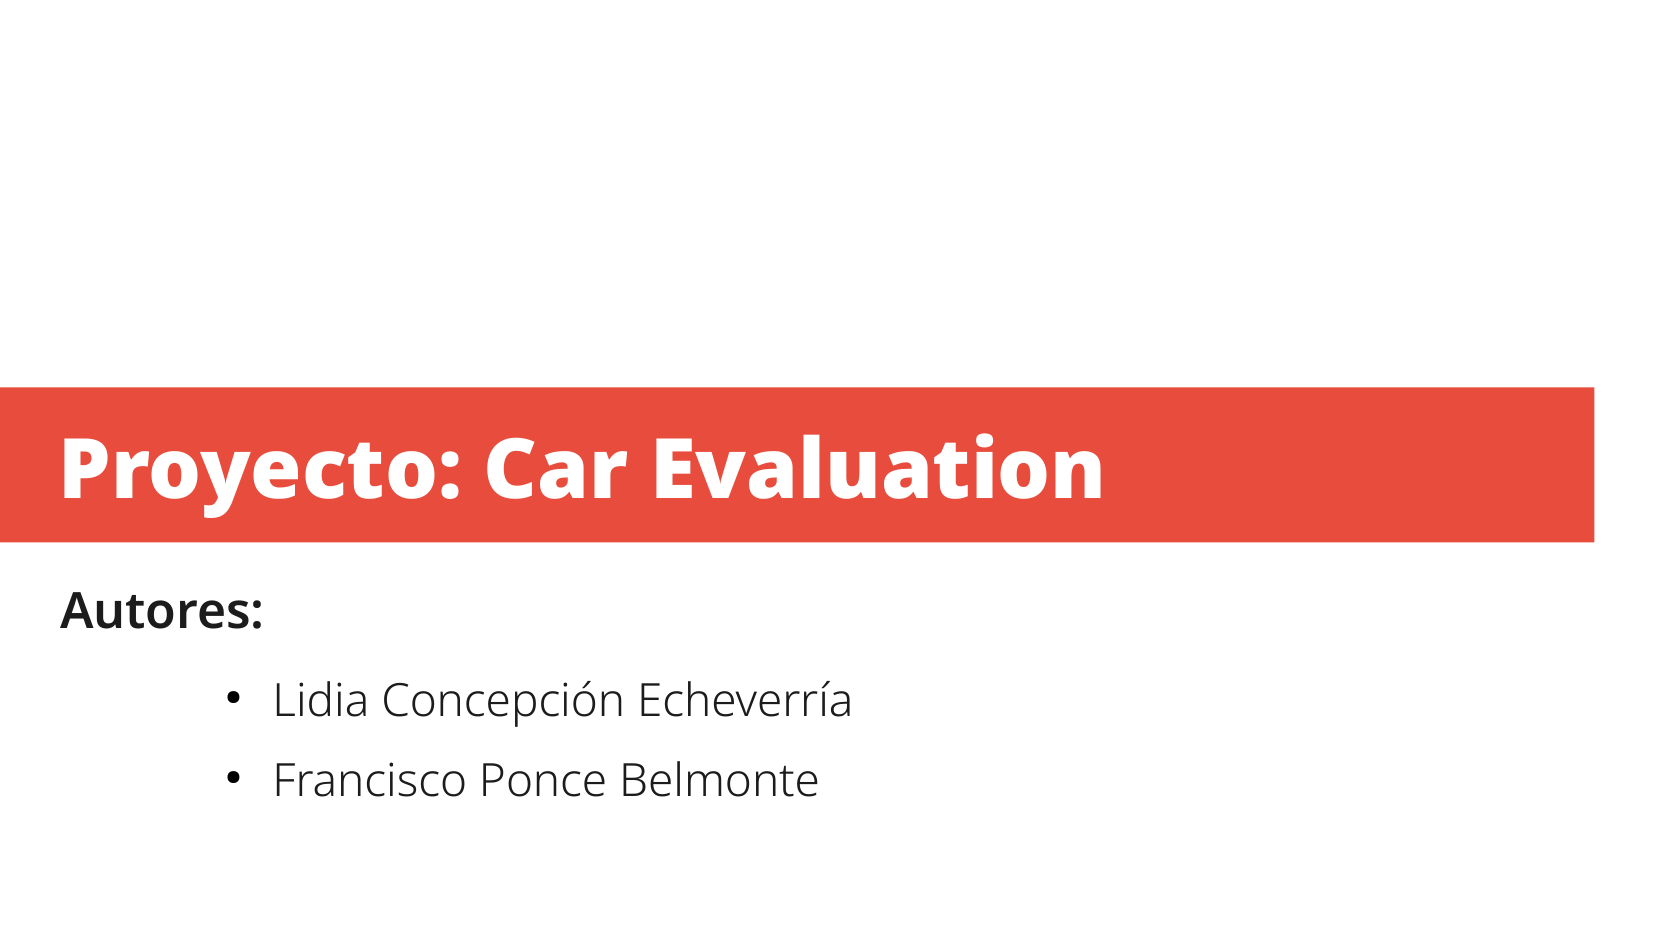

Proyecto: Car Evaluation
# Autores:
Lidia Concepción Echeverría
Francisco Ponce Belmonte